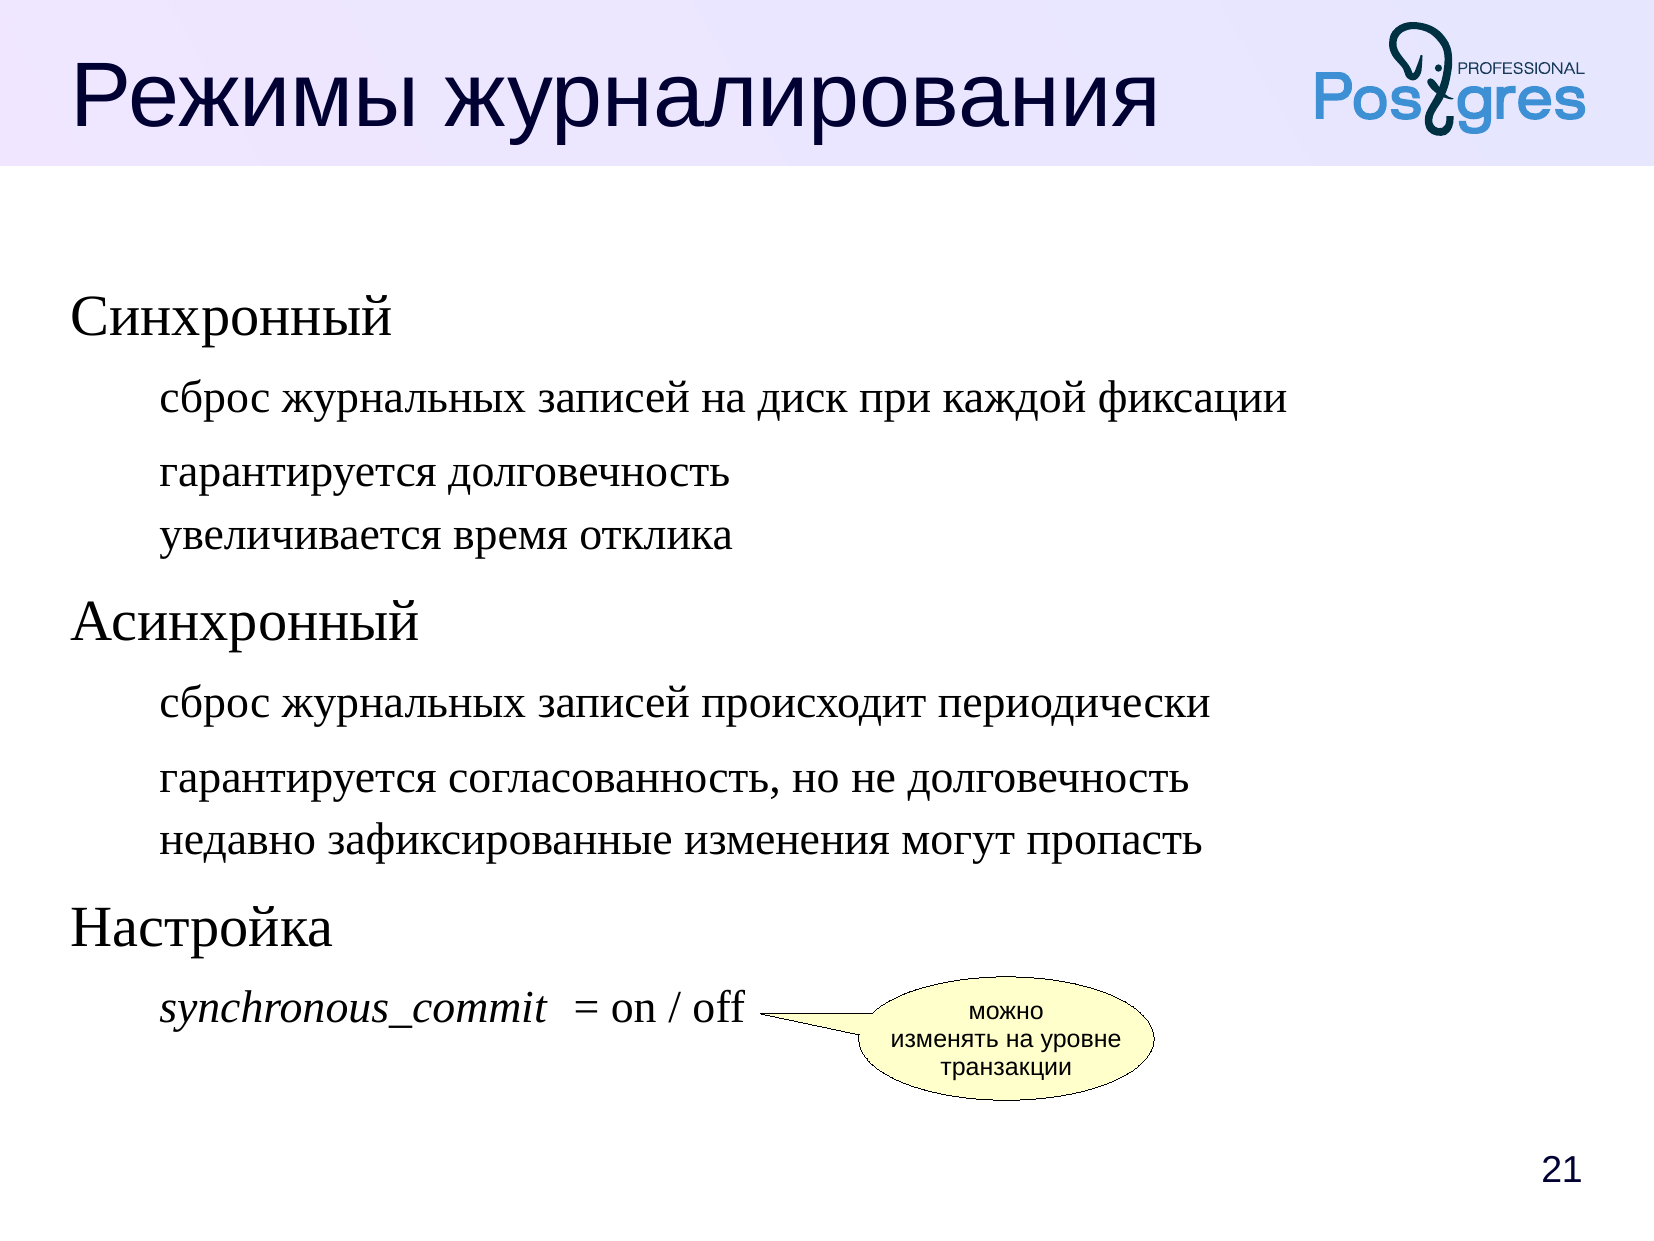

# Режимы журналирования
Синхронный
сброс журнальных записей на диск при каждой фиксации
гарантируется долговечность
увеличивается время отклика
Асинхронный
сброс журнальных записей происходит периодически
гарантируется согласованность, но не долговечность
недавно зафиксированные изменения могут пропасть
Настройка
synchronous_commit	= on / off
можно
изменять на уровне
транзакции